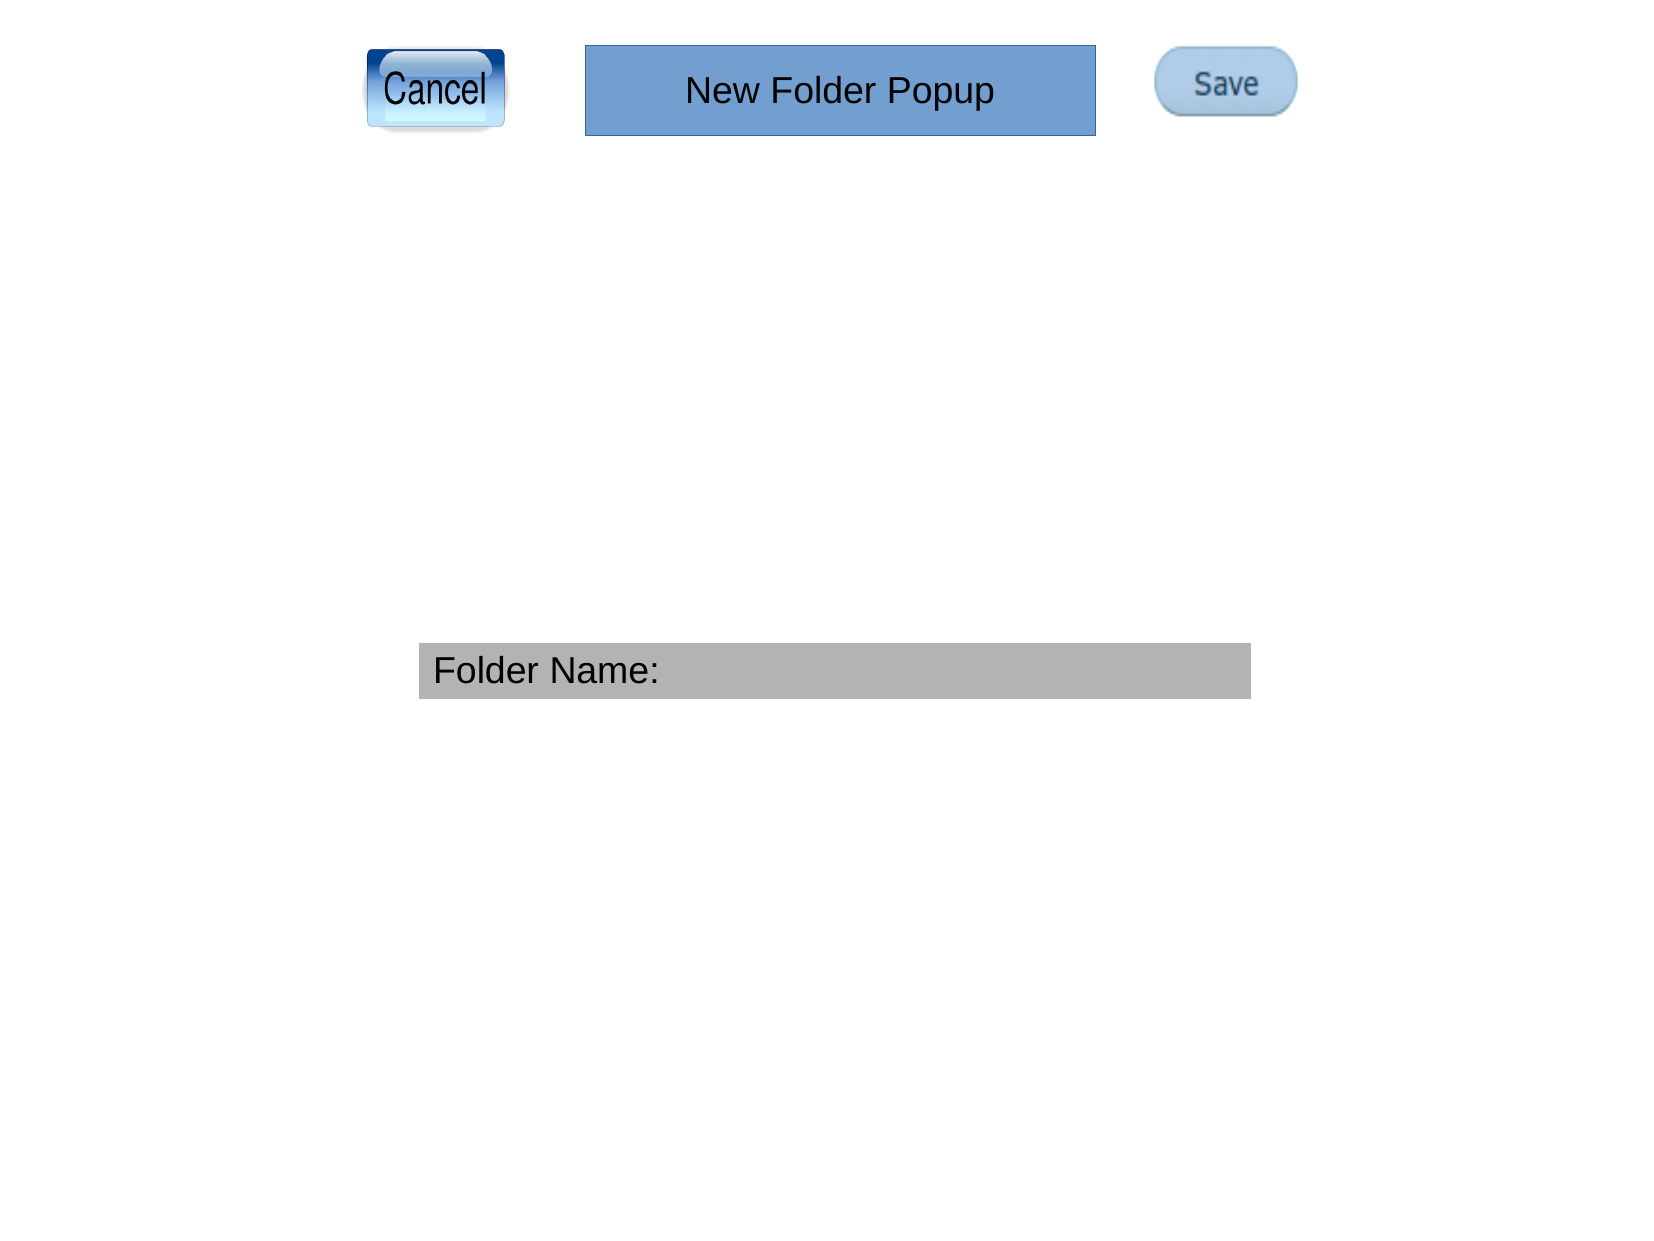

New Folder Popup
| Folder Name: |
| --- |